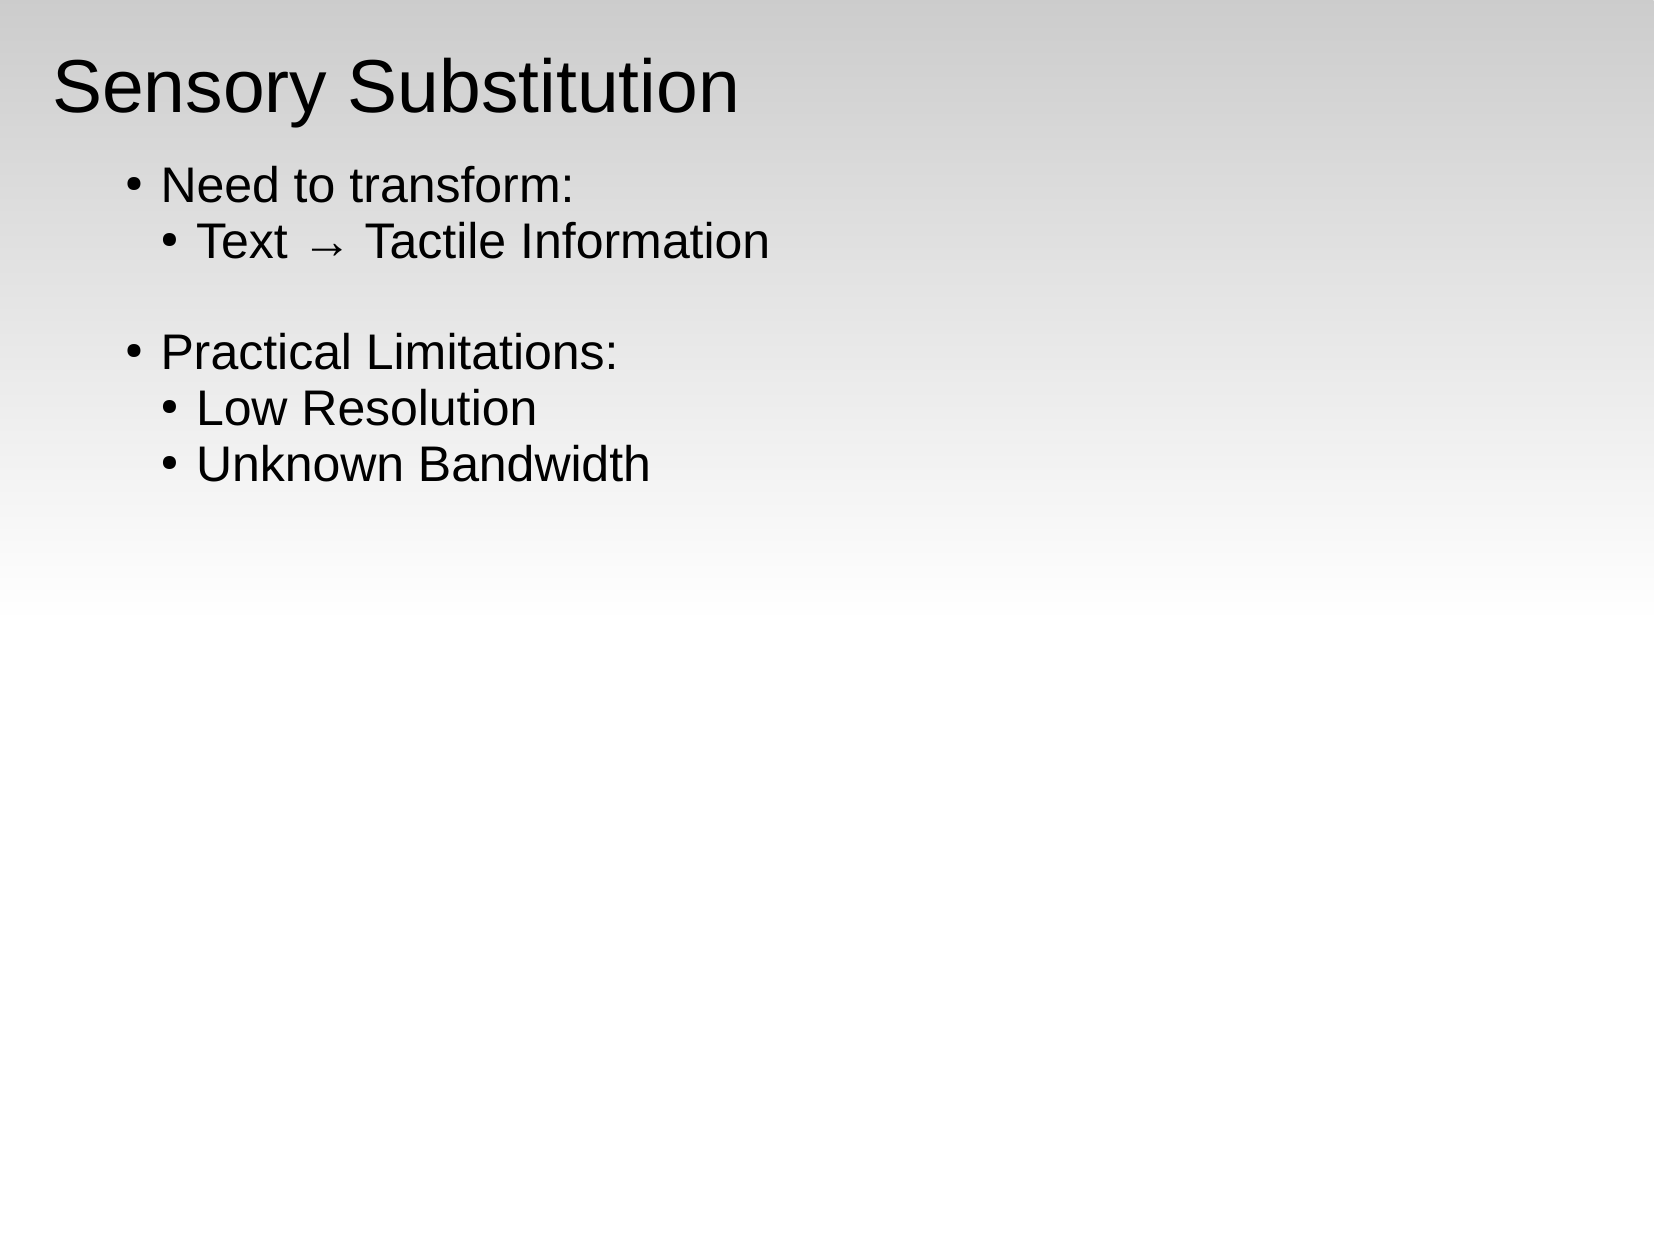

Sensory Substitution
Need to transform:
Text → Tactile Information
Practical Limitations:
Low Resolution
Unknown Bandwidth